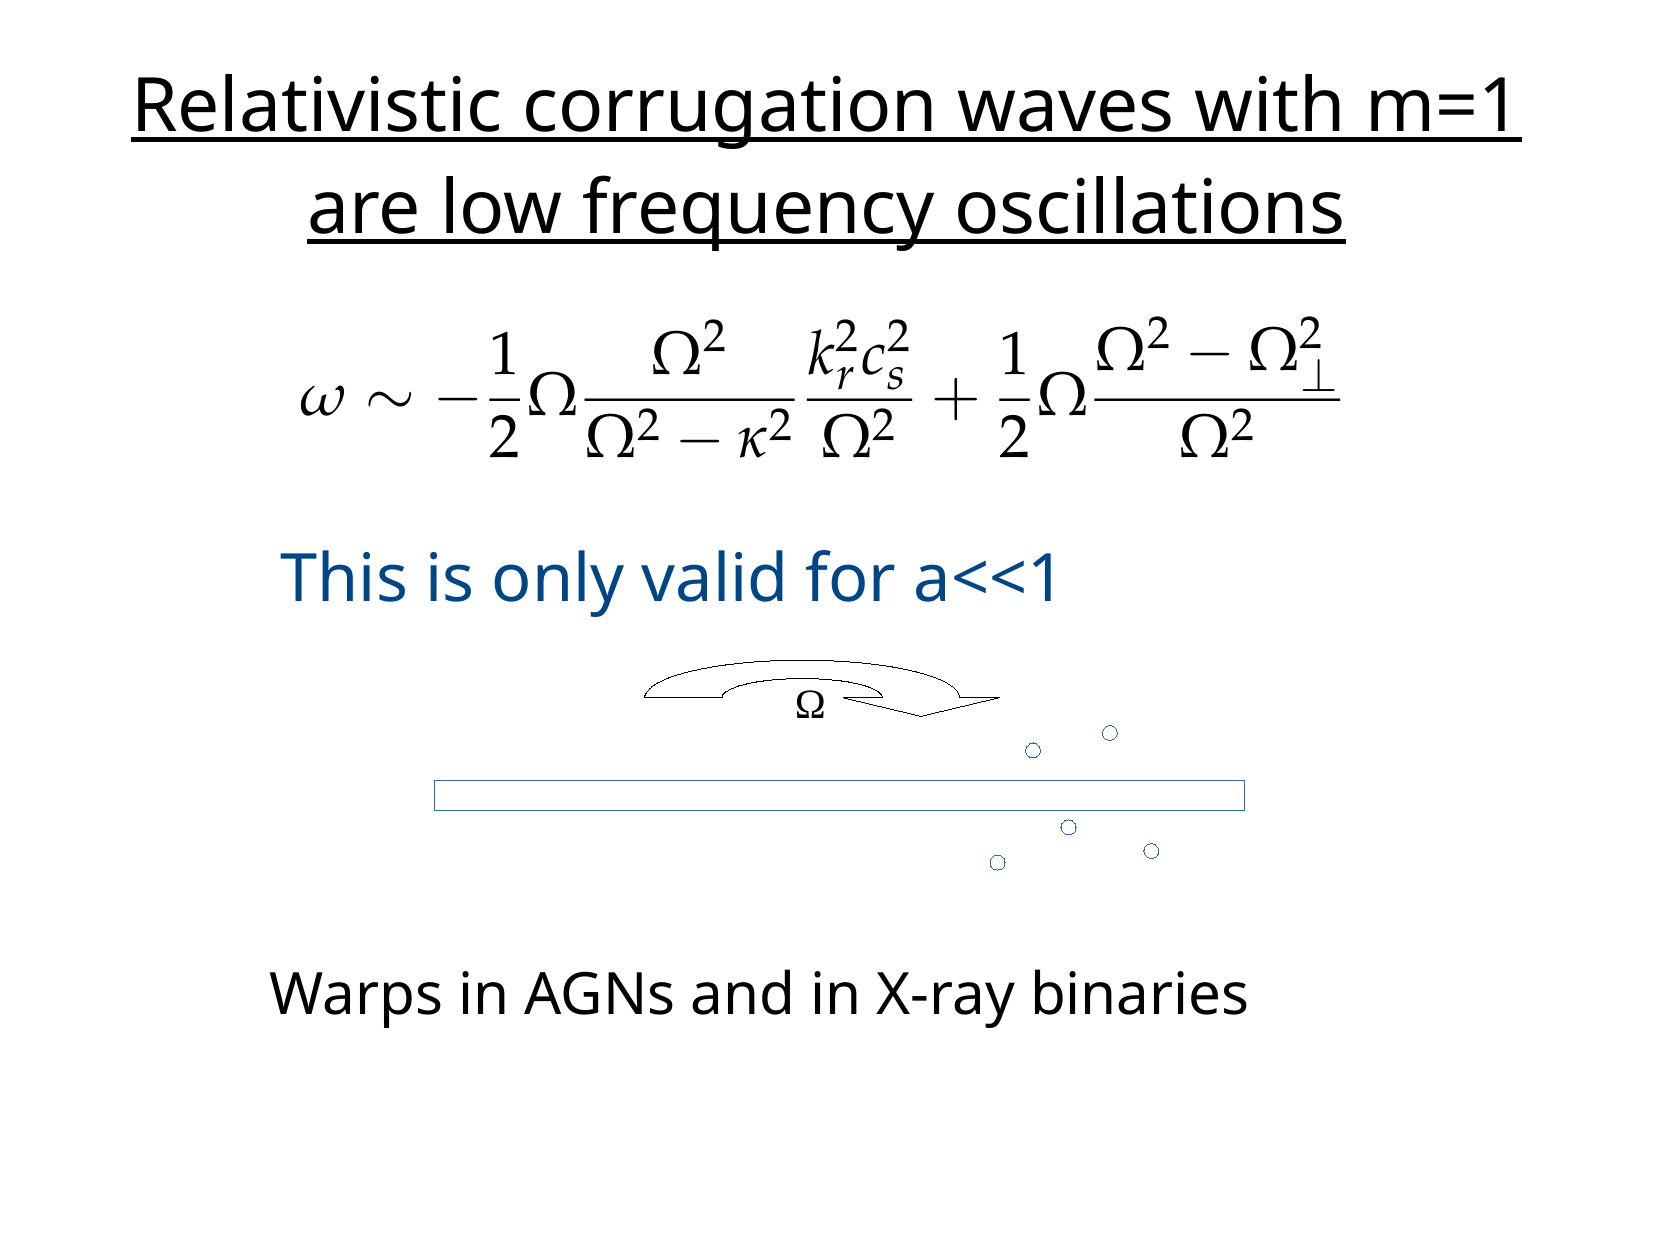

# Relativistic corrugation waves with m=1 are low frequency oscillations
This is only valid for a<<1
Ω
Warps in AGNs and in X-ray binaries